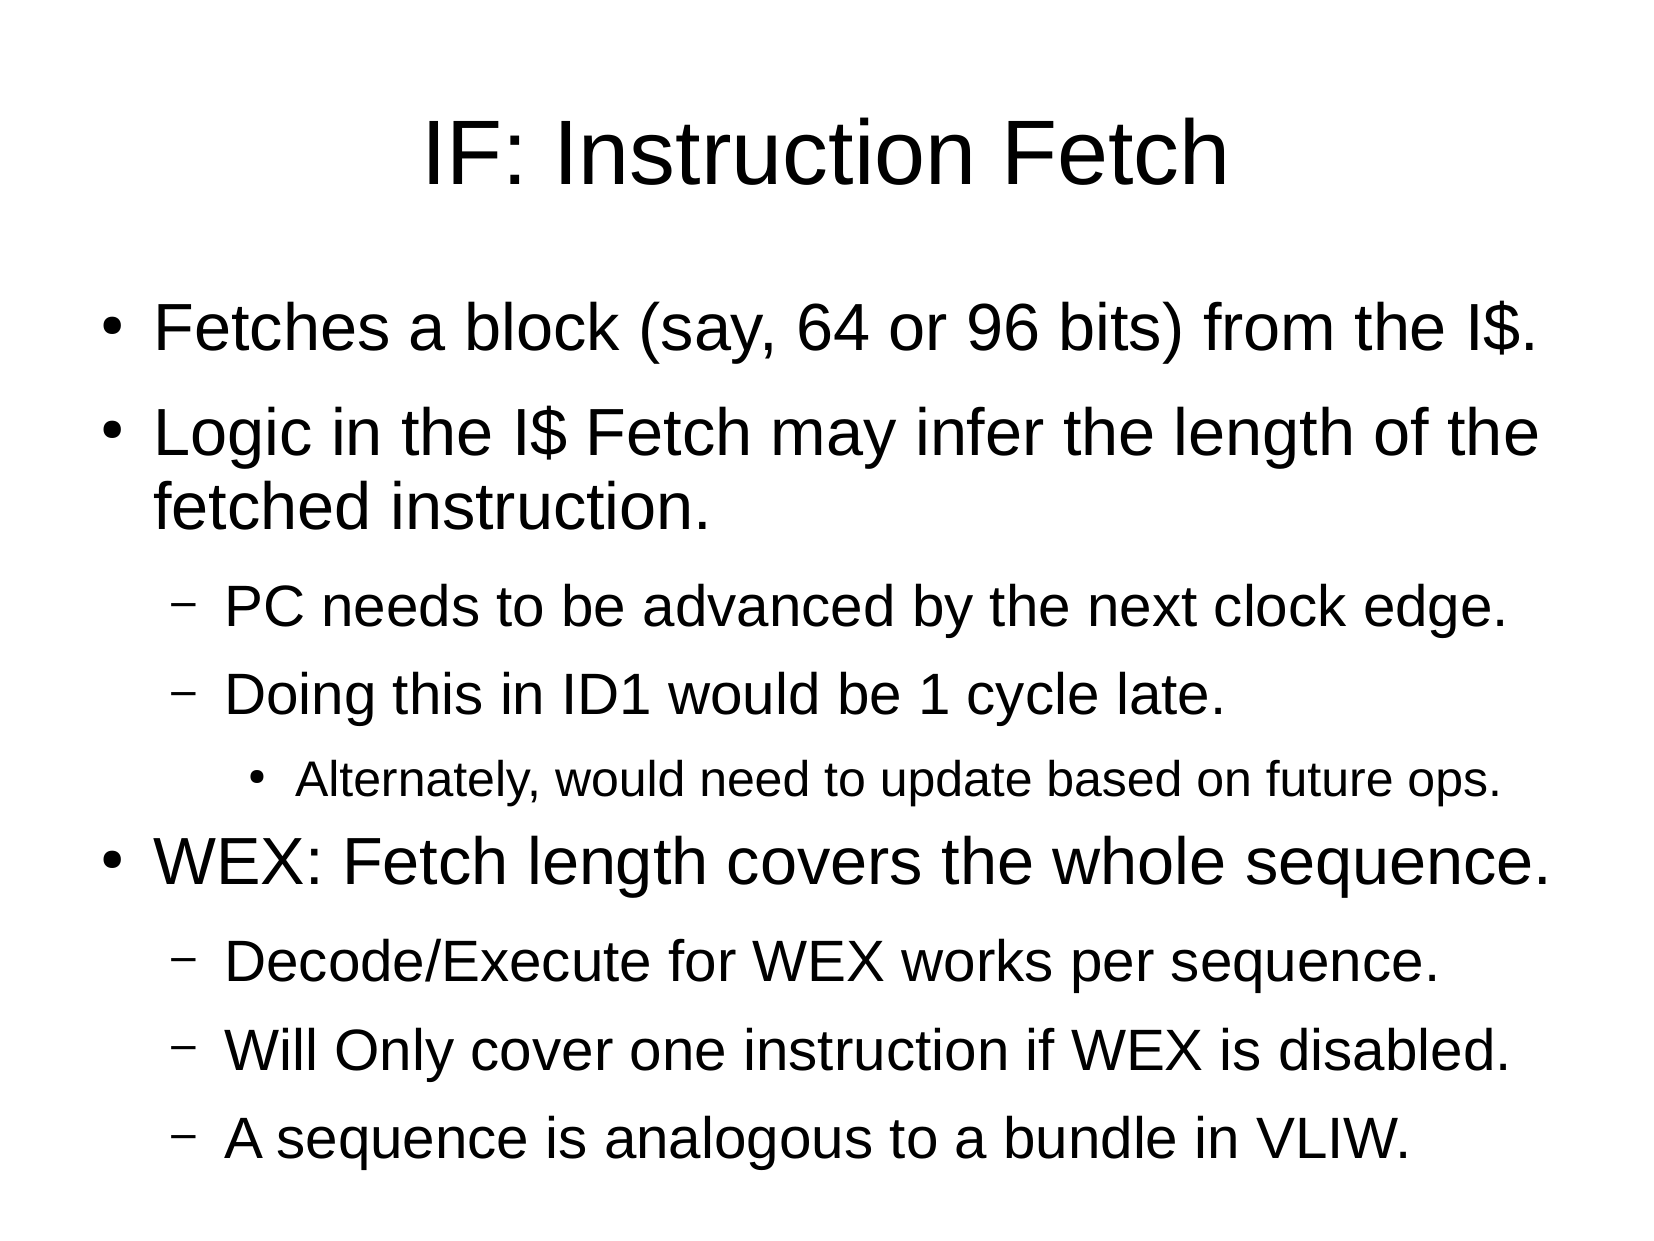

# IF: Instruction Fetch
Fetches a block (say, 64 or 96 bits) from the I$.
Logic in the I$ Fetch may infer the length of the fetched instruction.
PC needs to be advanced by the next clock edge.
Doing this in ID1 would be 1 cycle late.
Alternately, would need to update based on future ops.
WEX: Fetch length covers the whole sequence.
Decode/Execute for WEX works per sequence.
Will Only cover one instruction if WEX is disabled.
A sequence is analogous to a bundle in VLIW.